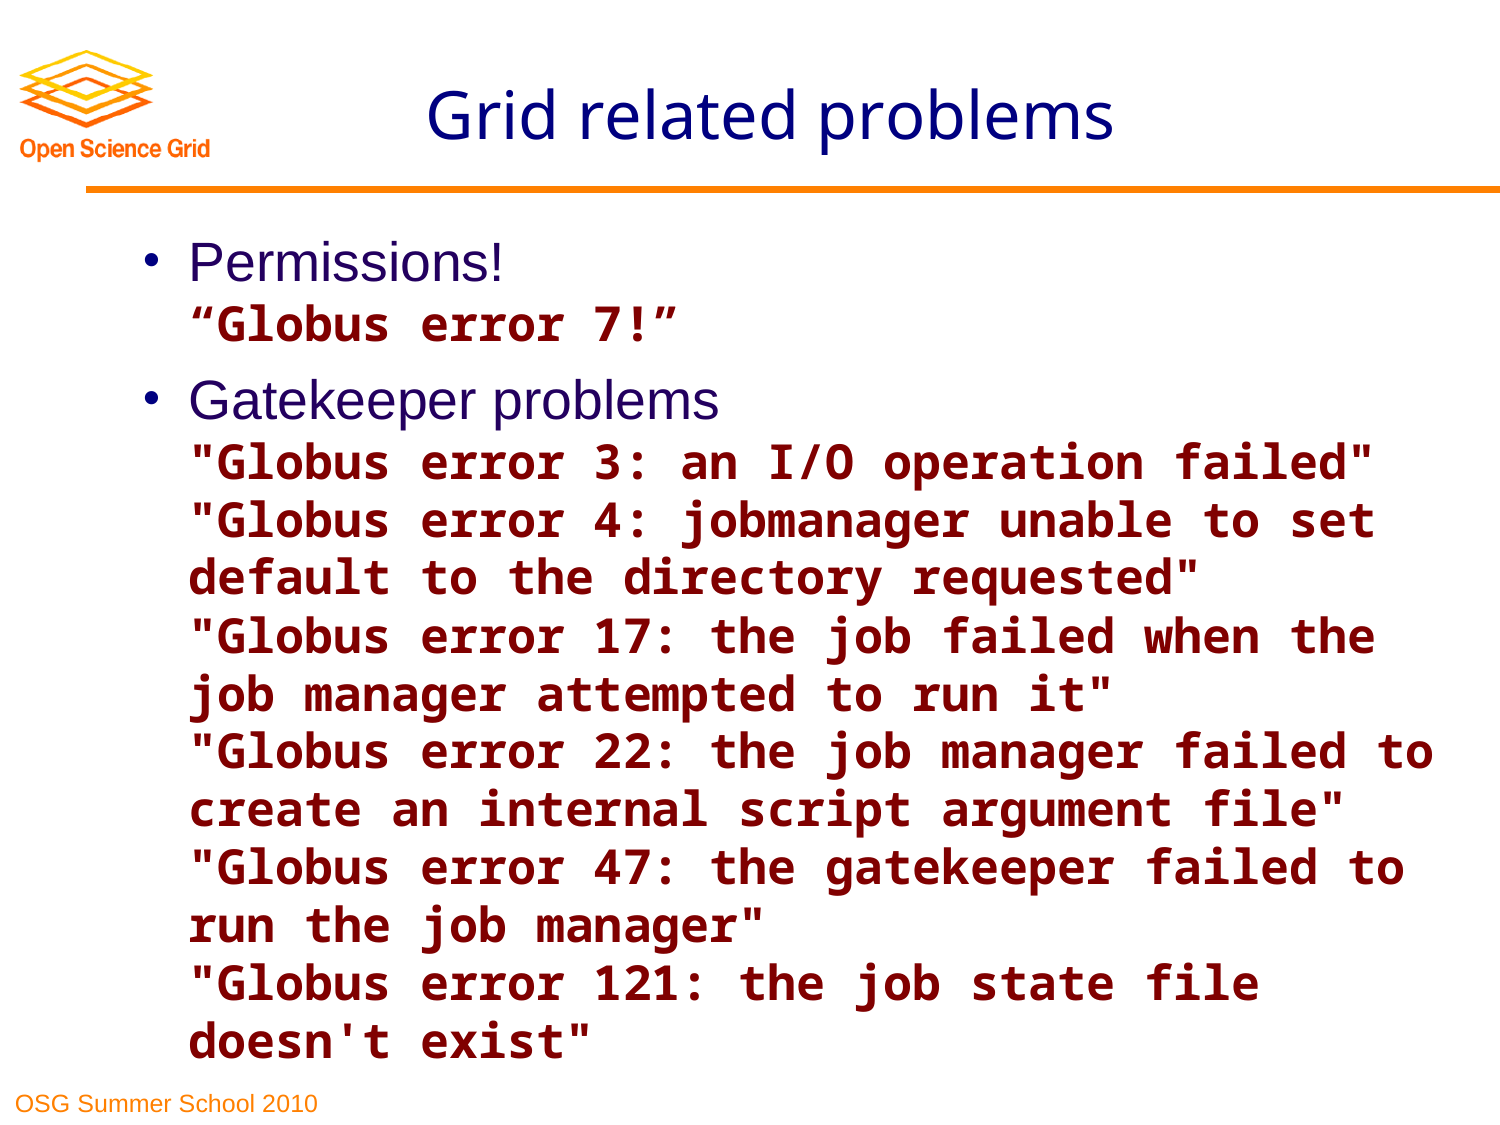

# Grid related problems
Permissions!
“Globus error 7!”
Gatekeeper problems
"Globus error 3: an I/O operation failed"
"Globus error 4: jobmanager unable to set default to the directory requested"
"Globus error 17: the job failed when the job manager attempted to run it"
"Globus error 22: the job manager failed to create an internal script argument file"
"Globus error 47: the gatekeeper failed to run the job manager"
"Globus error 121: the job state file doesn't exist"